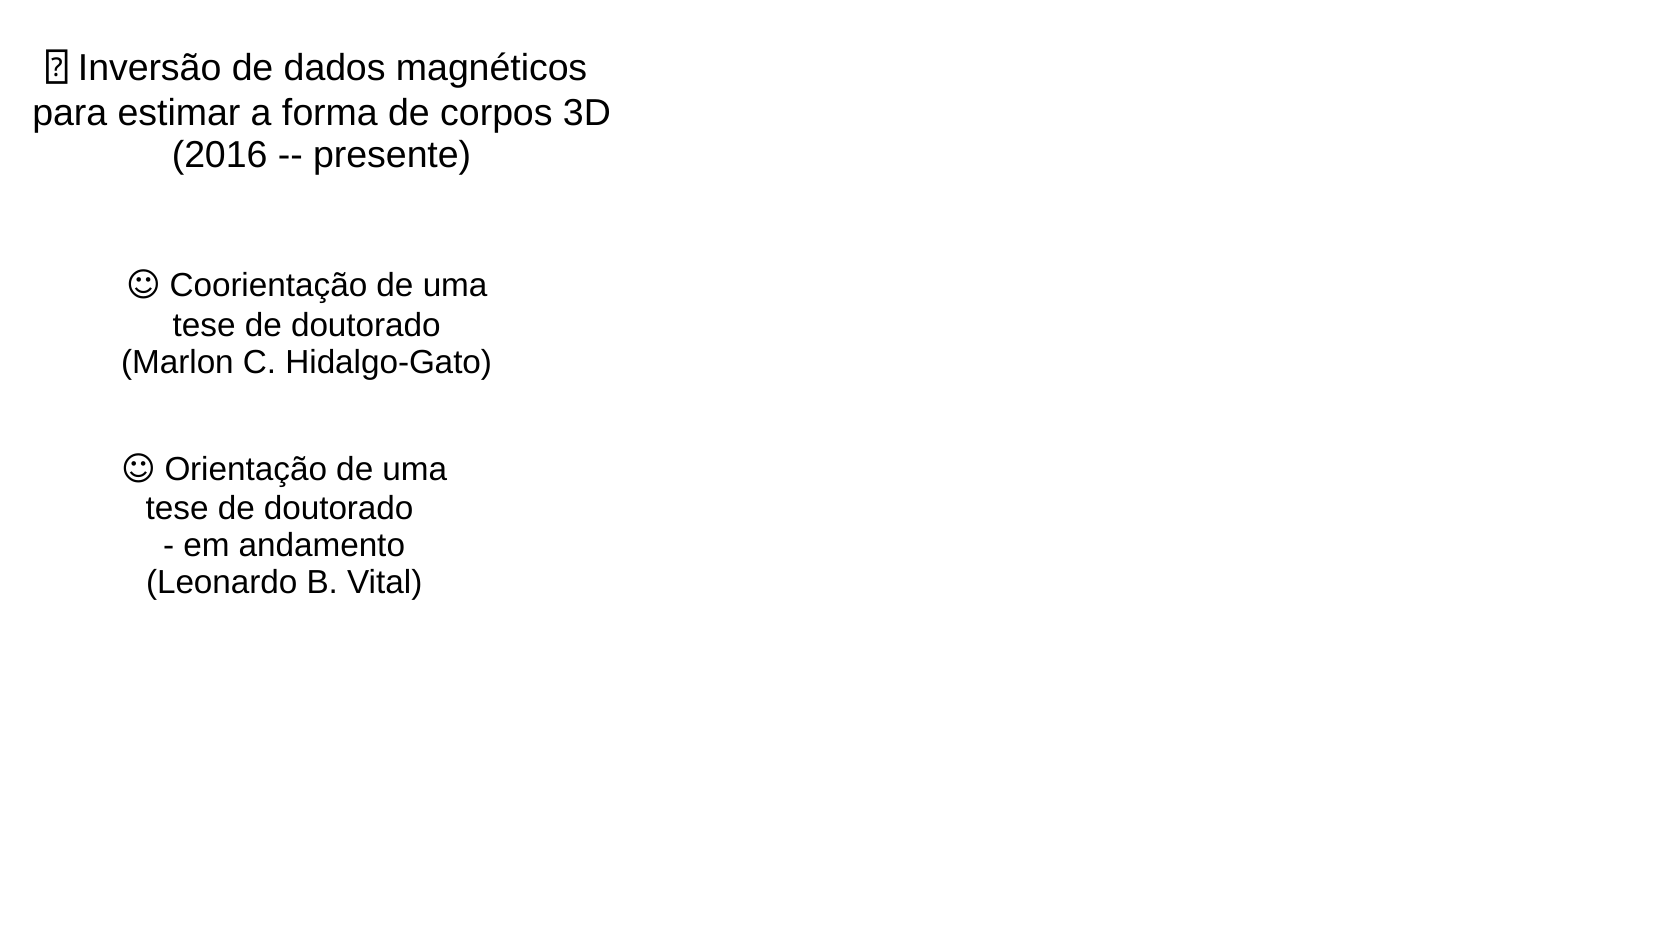

⍰ Inversão de dados magnéticos
para estimar a forma de corpos 3D
(2016 -- presente)
☺ Coorientação de uma tese de doutorado
(Marlon C. Hidalgo-Gato)
☺ Orientação de uma tese de doutorado
- em andamento
(Leonardo B. Vital)